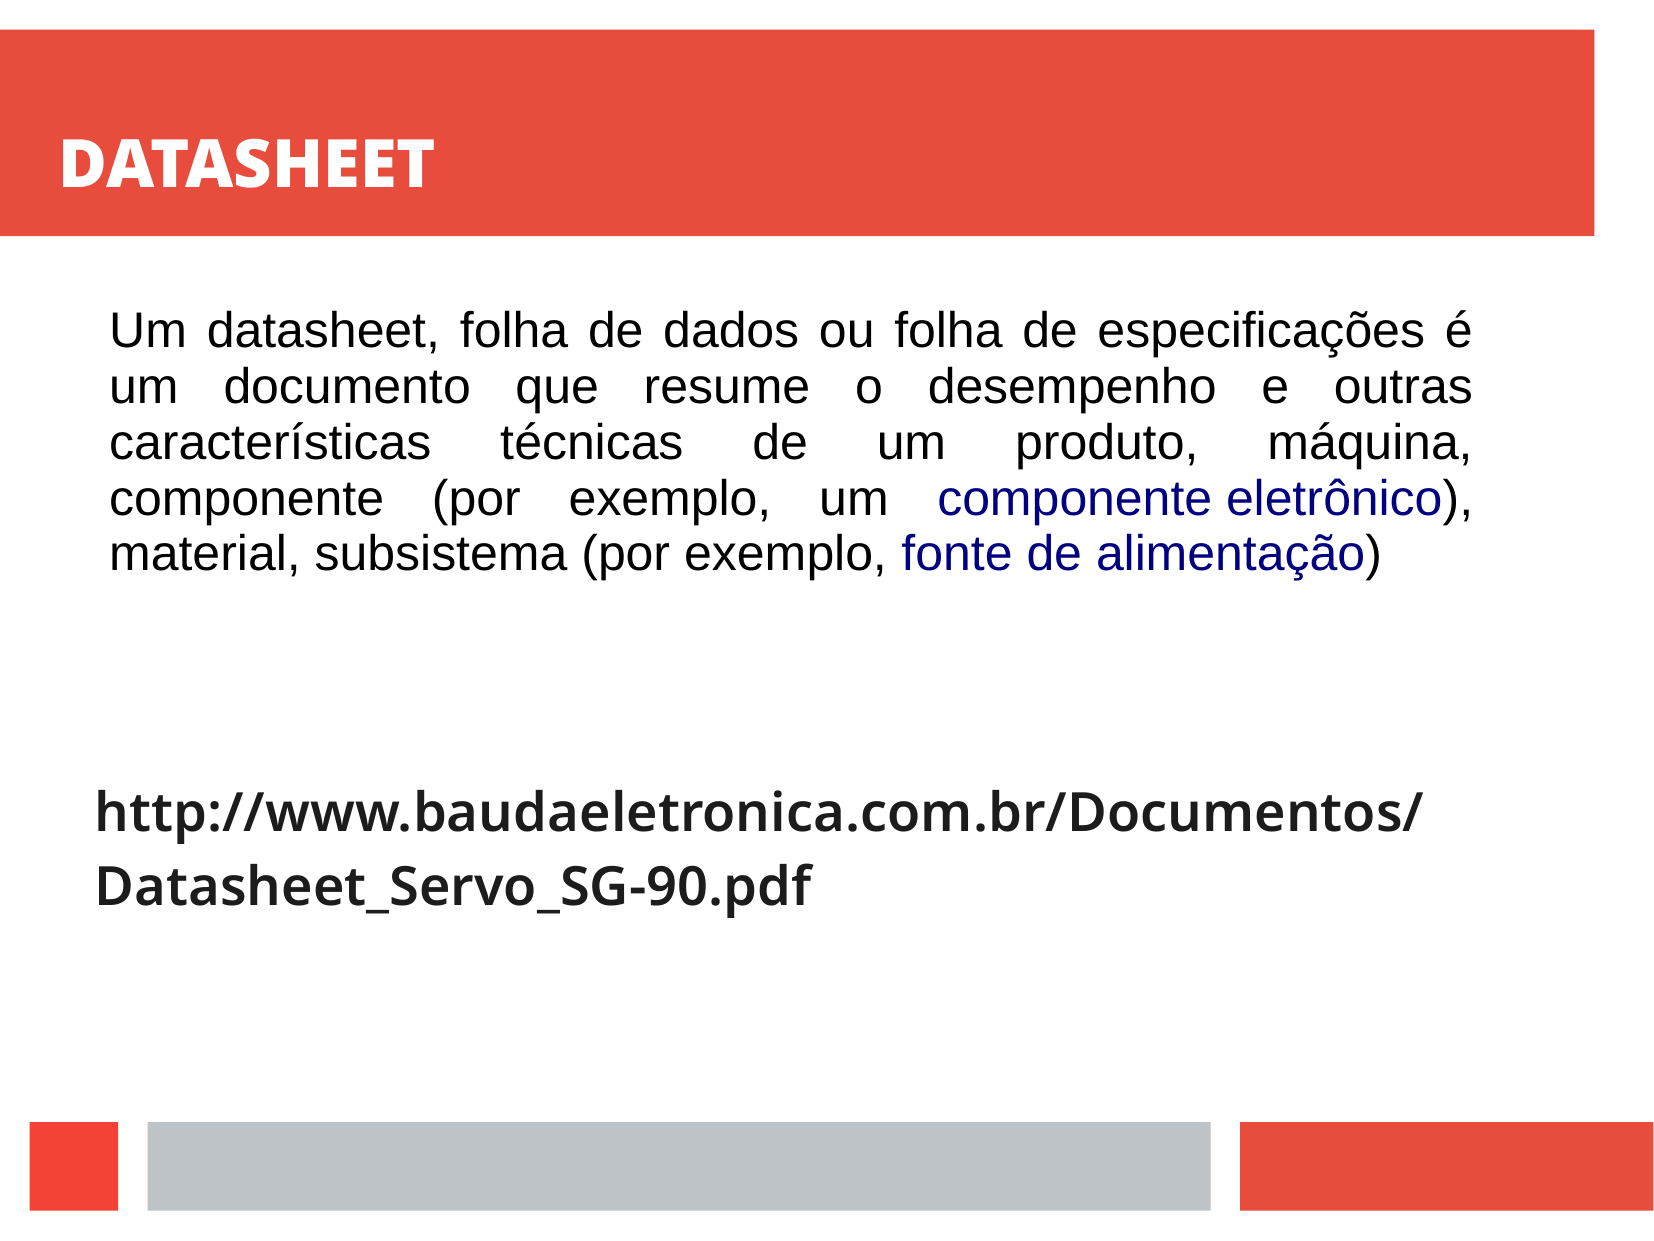

# DATASHEET
Um datasheet, folha de dados ou folha de especificações é um documento que resume o desempenho e outras características técnicas de um produto, máquina, componente (por exemplo, um componente eletrônico), material, subsistema (por exemplo, fonte de alimentação)
http://www.baudaeletronica.com.br/Documentos/Datasheet_Servo_SG-90.pdf